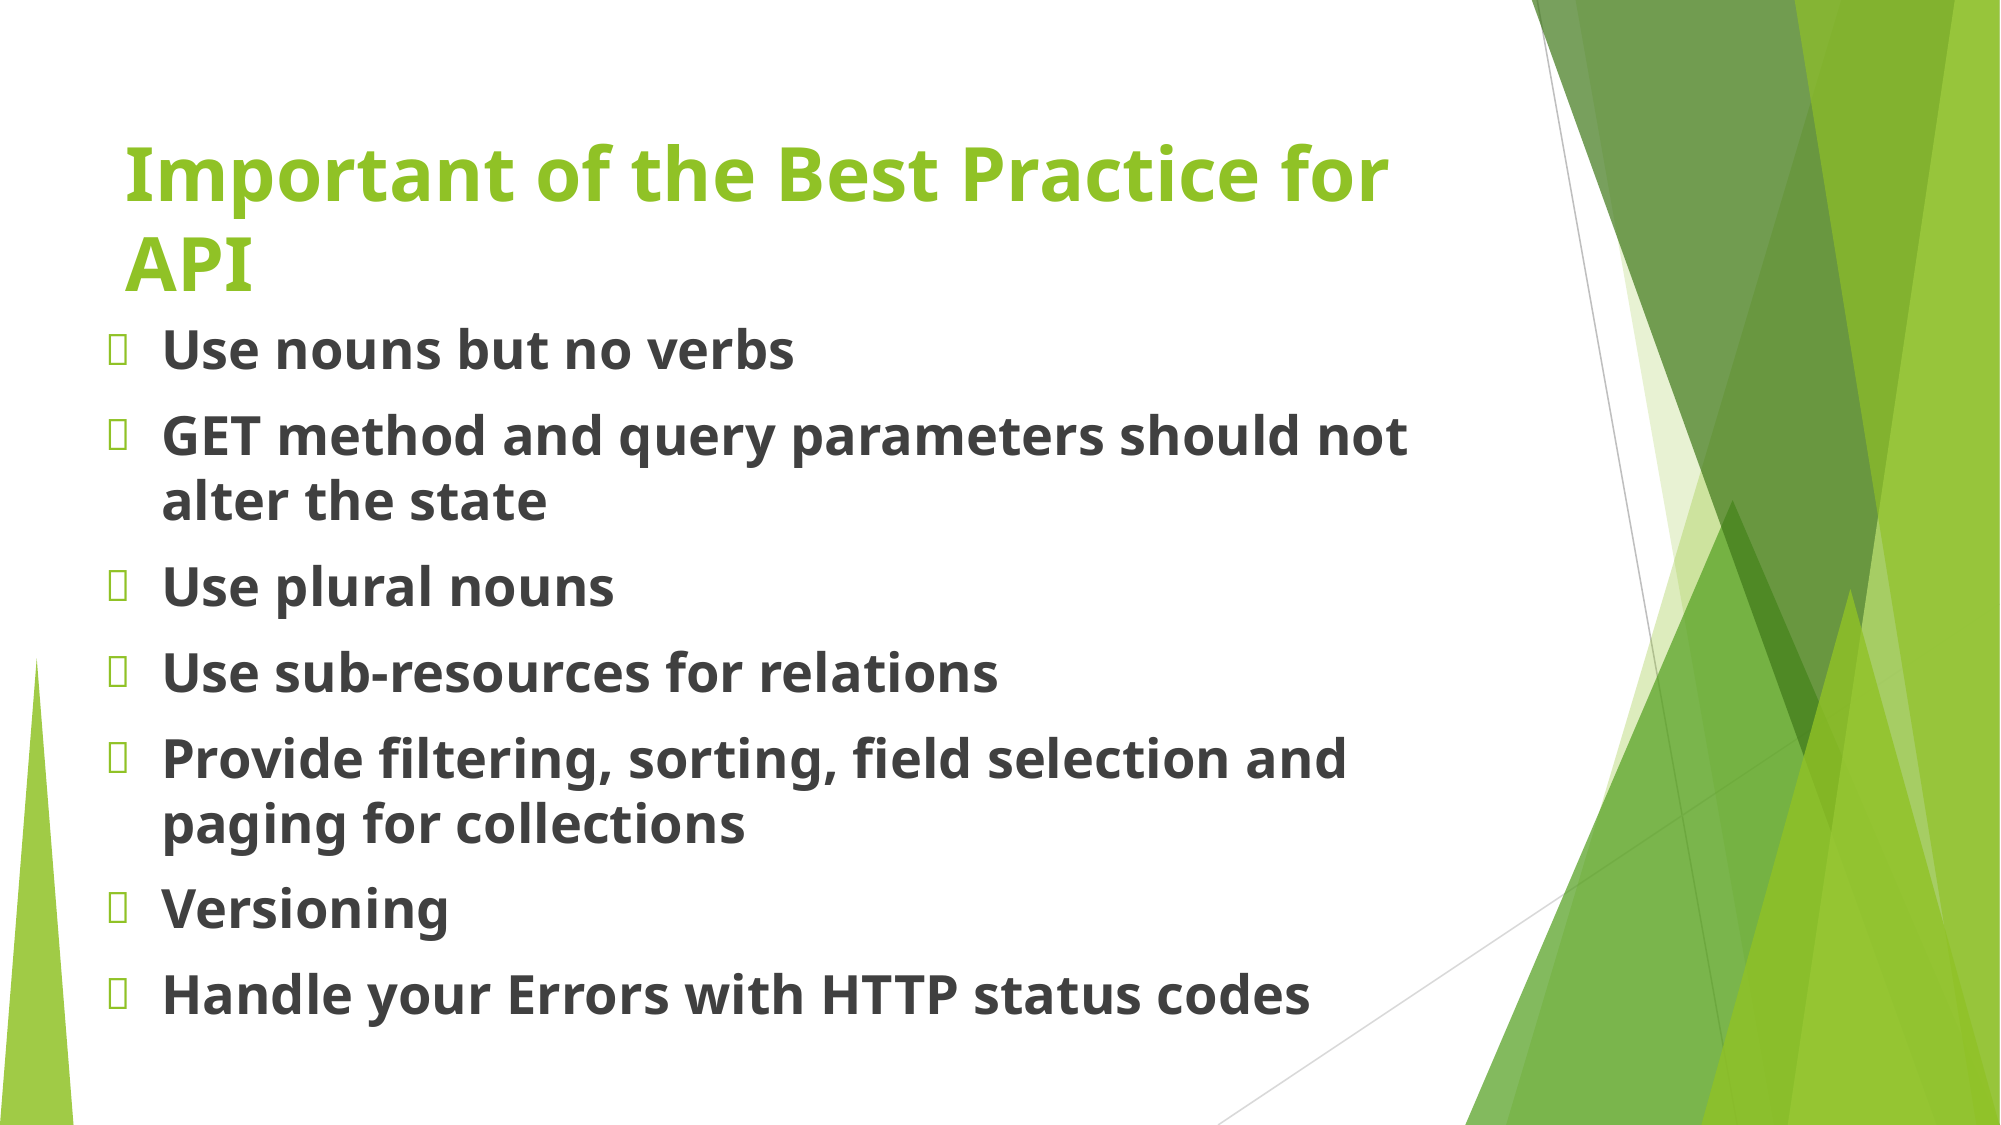

# Important of the Best Practice for API
Use nouns but no verbs
GET method and query parameters should not alter the state
Use plural nouns
Use sub-resources for relations
Provide filtering, sorting, field selection and paging for collections
Versioning
Handle your Errors with HTTP status codes